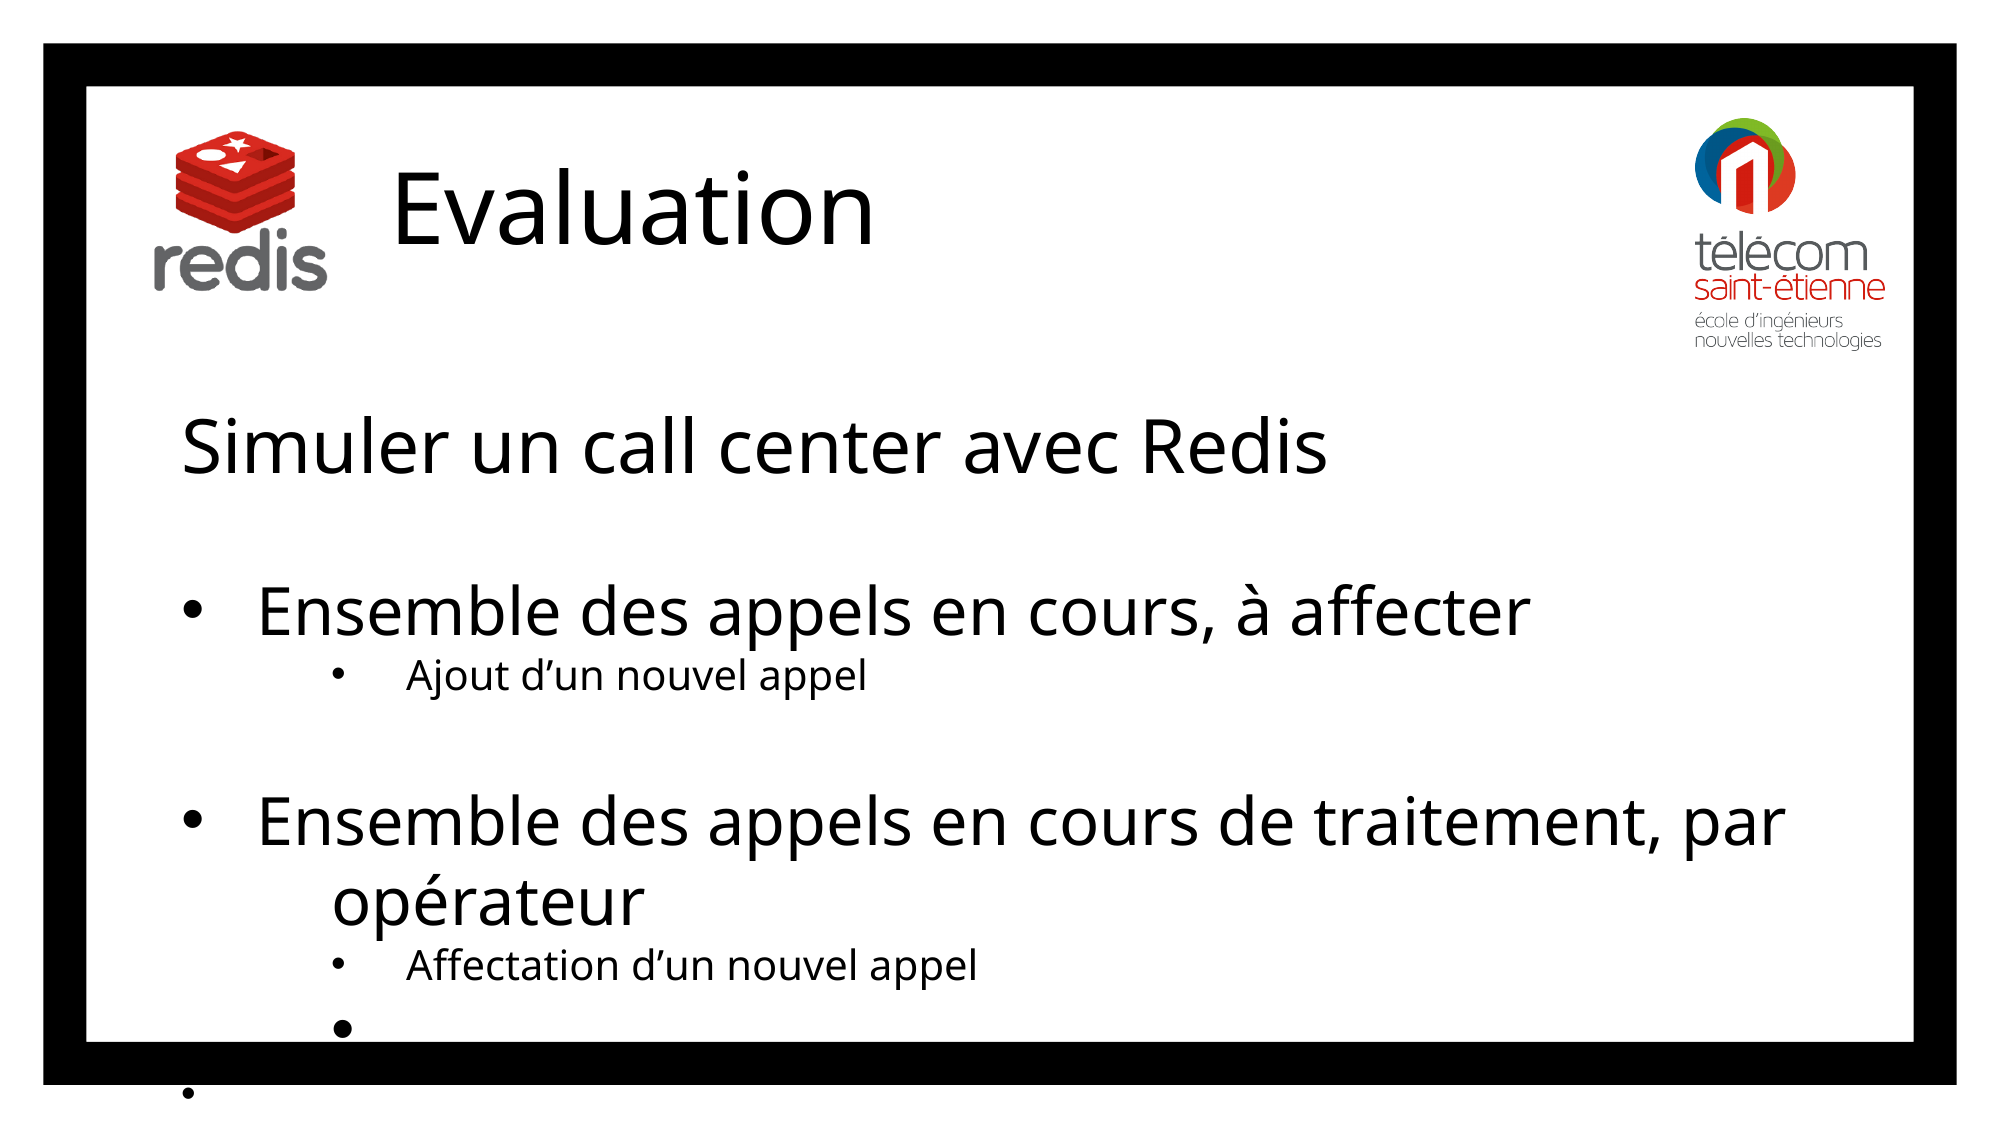

# Evaluation
Simuler un call center avec Redis
Ensemble des appels en cours, à affecter
Ajout d’un nouvel appel
Ensemble des appels en cours de traitement, par opérateur
Affectation d’un nouvel appel